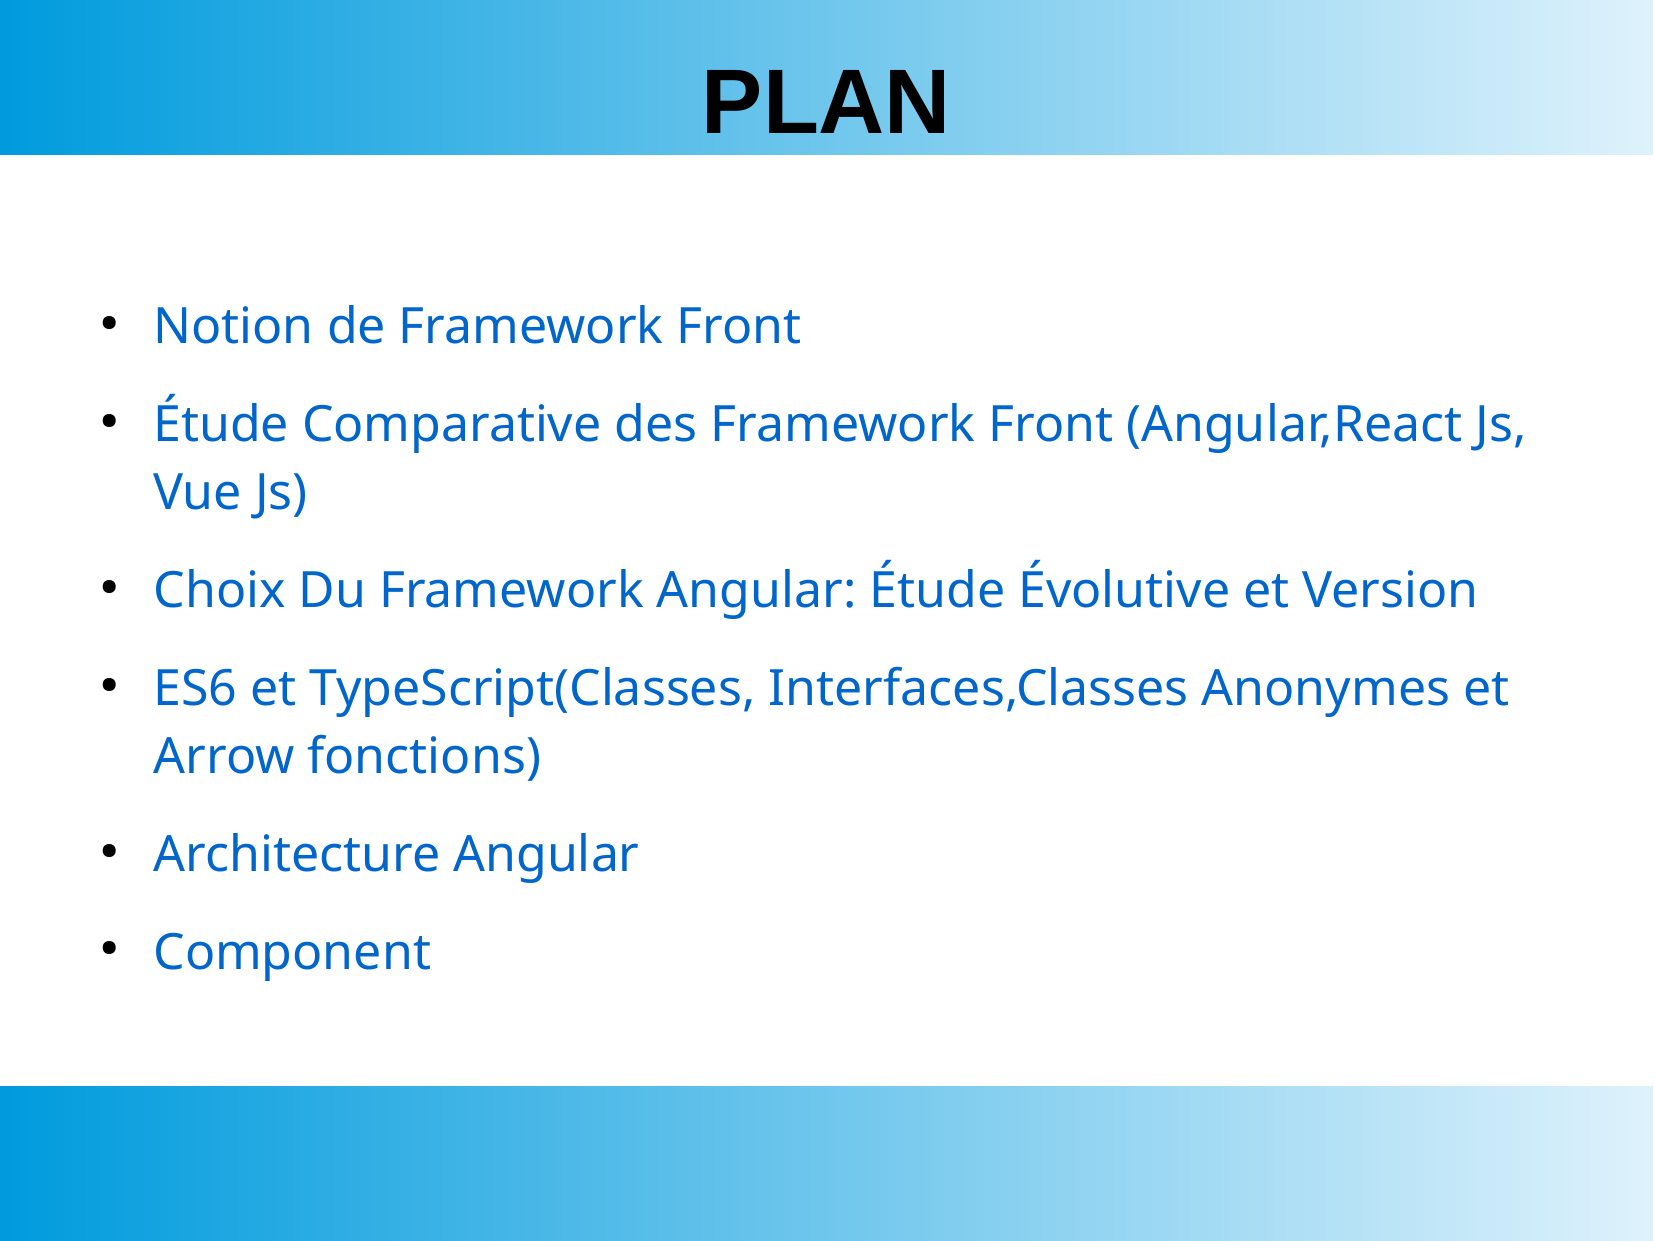

# PLAN
Notion de Framework Front
Étude Comparative des Framework Front (Angular,React Js, Vue Js)
Choix Du Framework Angular: Étude Évolutive et Version
ES6 et TypeScript(Classes, Interfaces,Classes Anonymes et Arrow fonctions)
Architecture Angular
Component